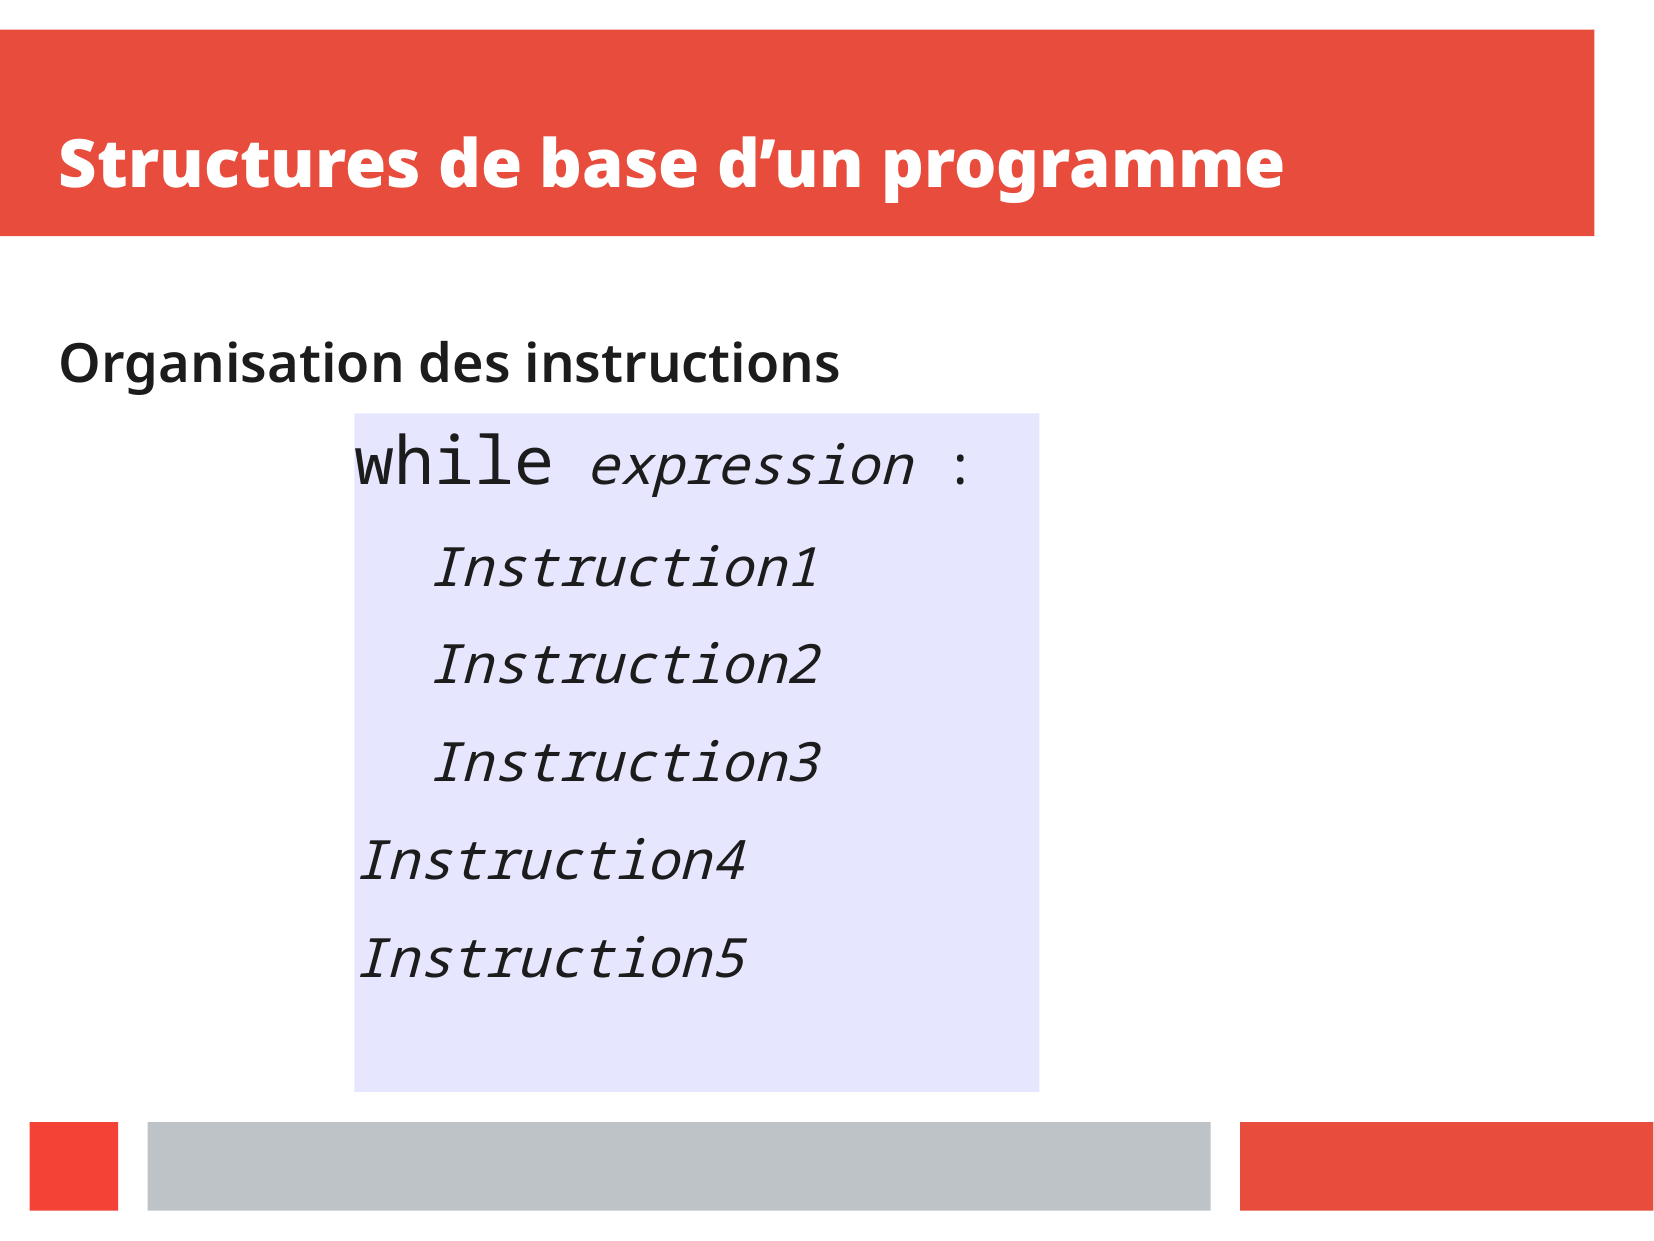

# Structures de base d’un programme
Organisation des instructions
while expression :
 	Instruction1
 	Instruction2
 	Instruction3
Instruction4
Instruction5